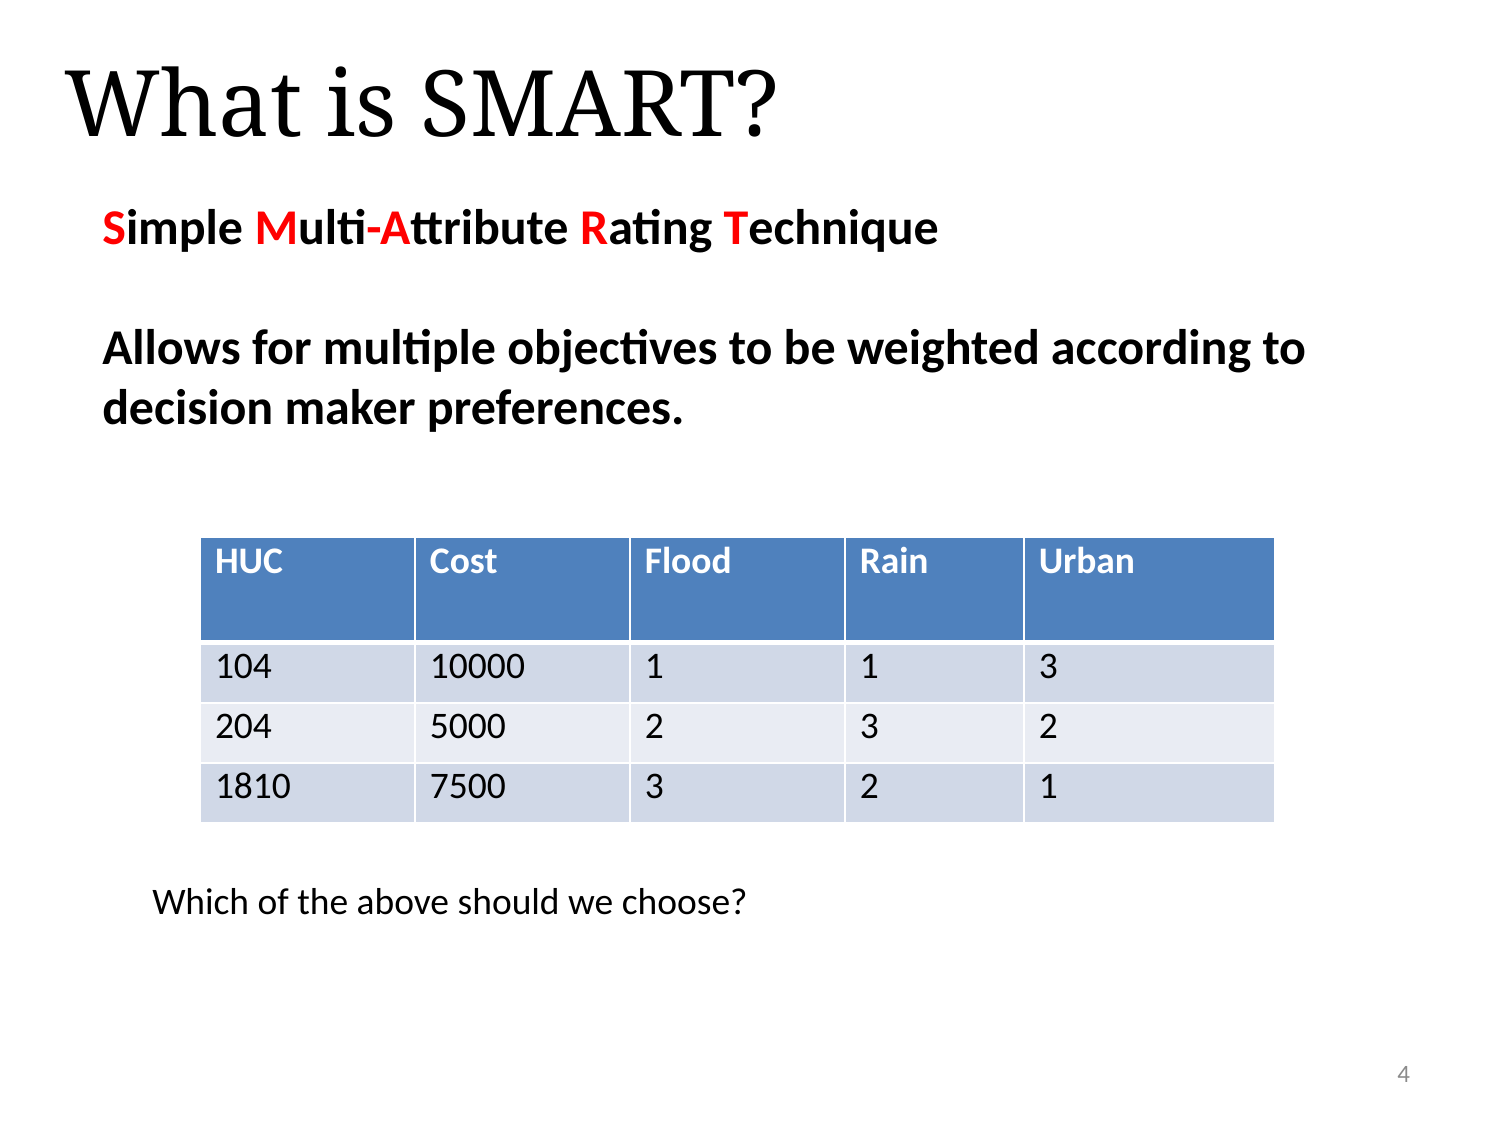

What is SMART?
Simple Multi-Attribute Rating Technique
Allows for multiple objectives to be weighted according to decision maker preferences.
| HUC | Cost | Flood | Rain | Urban |
| --- | --- | --- | --- | --- |
| 104 | 10000 | 1 | 1 | 3 |
| 204 | 5000 | 2 | 3 | 2 |
| 1810 | 7500 | 3 | 2 | 1 |
Which of the above should we choose?